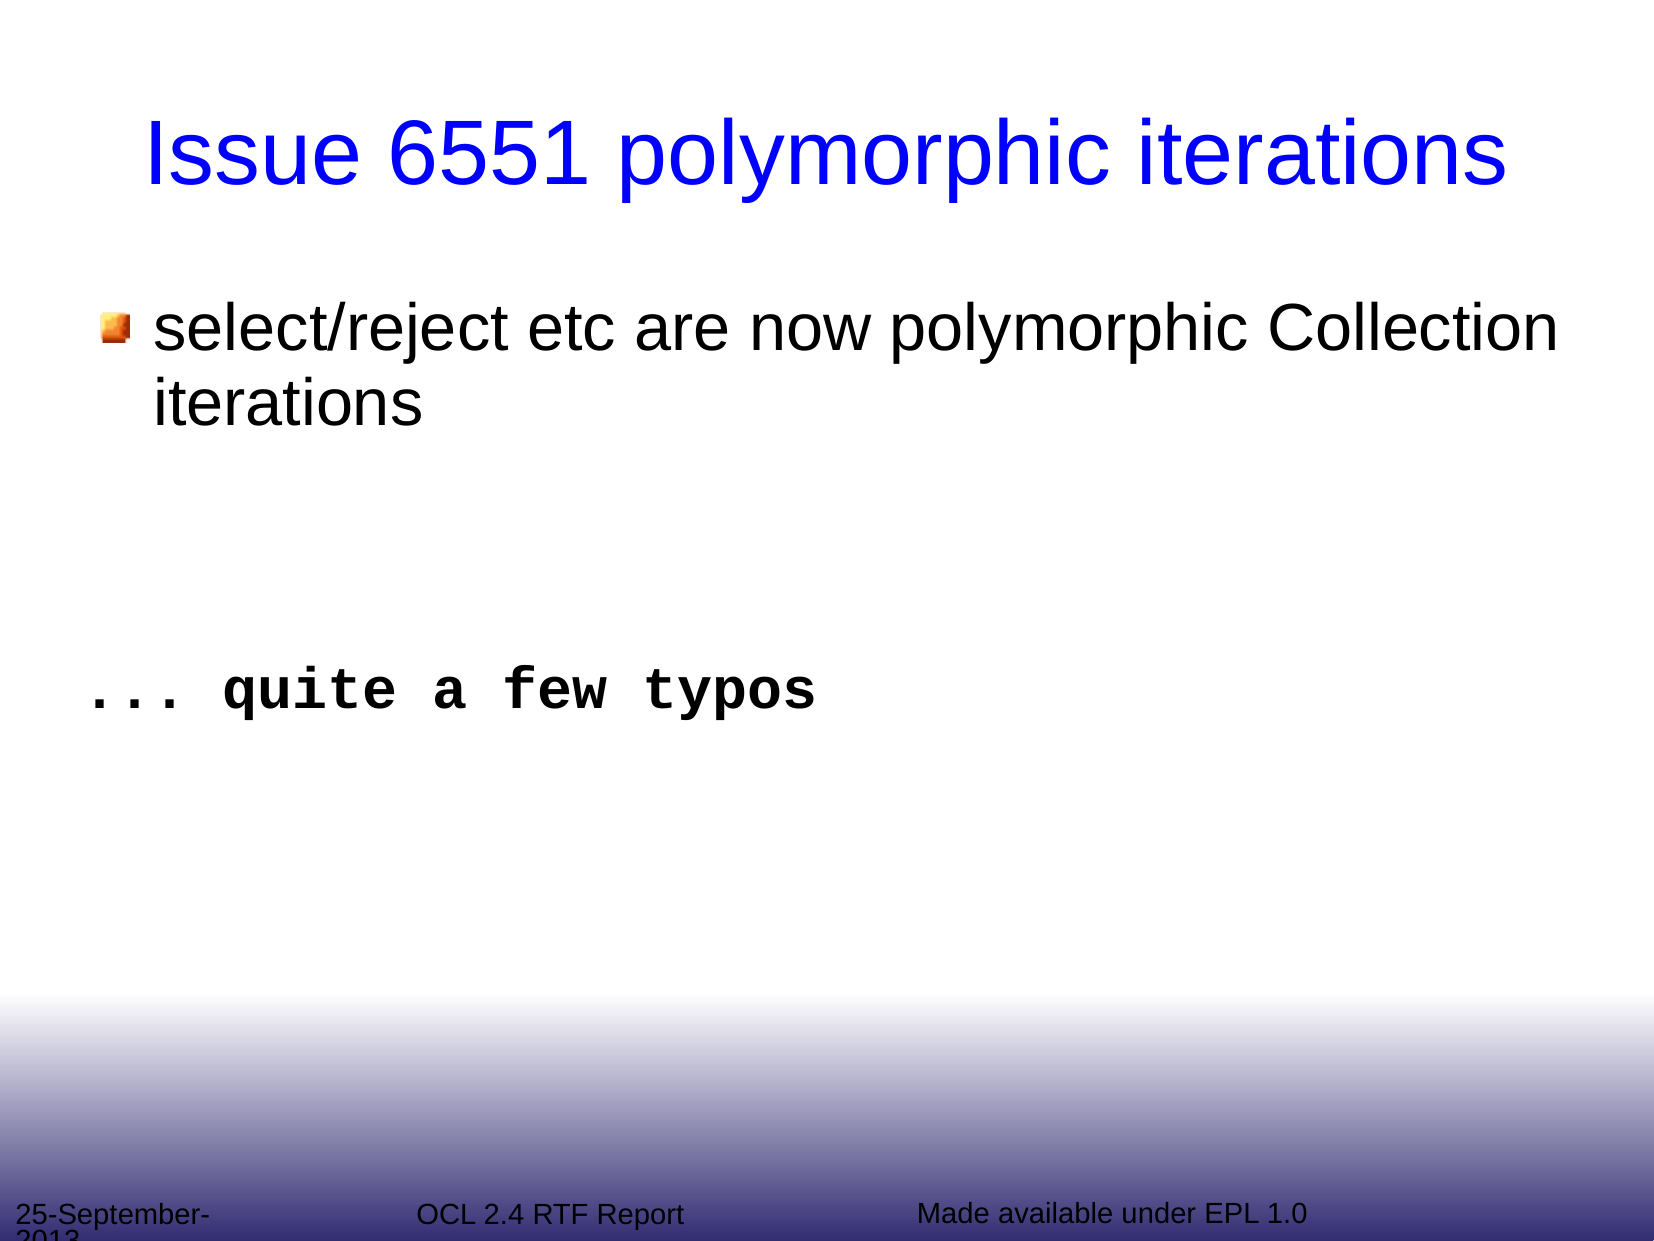

# Issue 6551 polymorphic iterations
select/reject etc are now polymorphic Collection iterations
... quite a few typos
25-September-2013
OCL 2.4 RTF Report